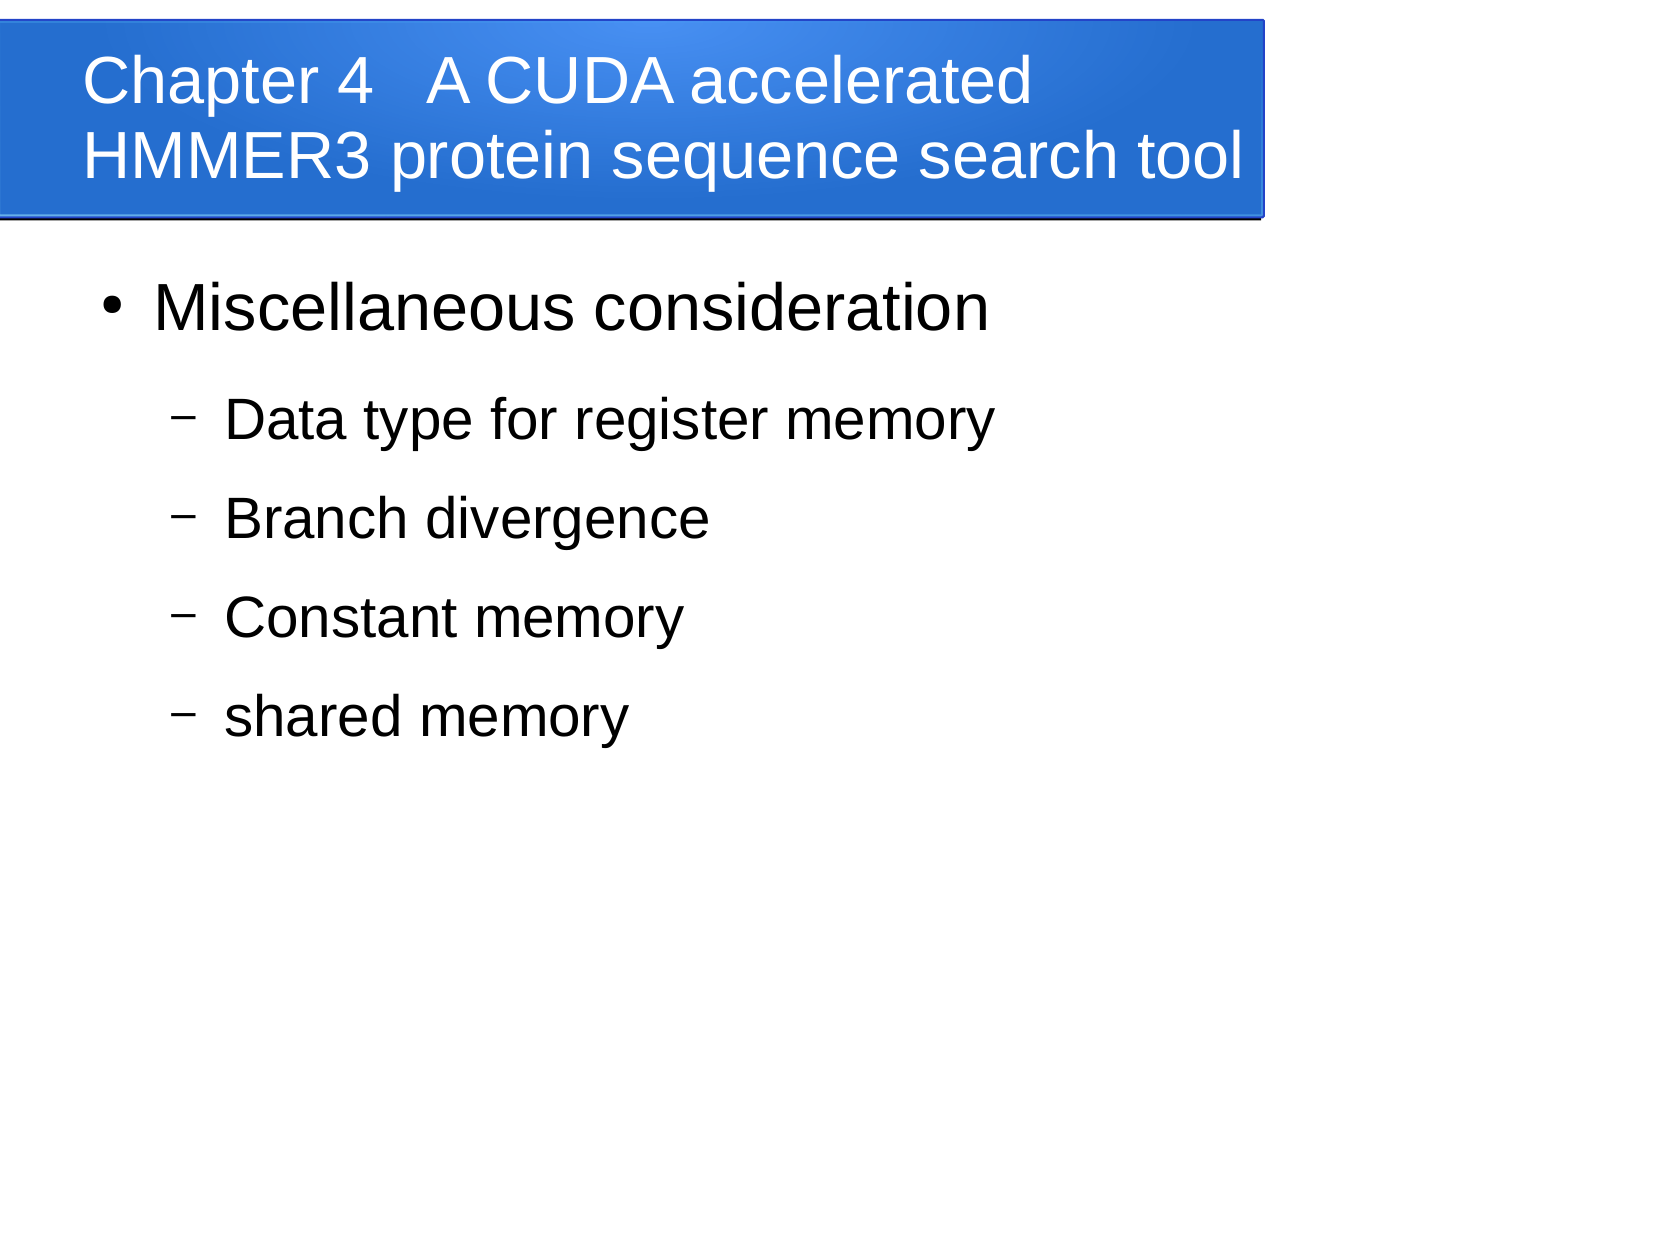

# Chapter 4 A CUDA accelerated HMMER3 protein sequence search tool
Miscellaneous consideration
Data type for register memory
Branch divergence
Constant memory
shared memory